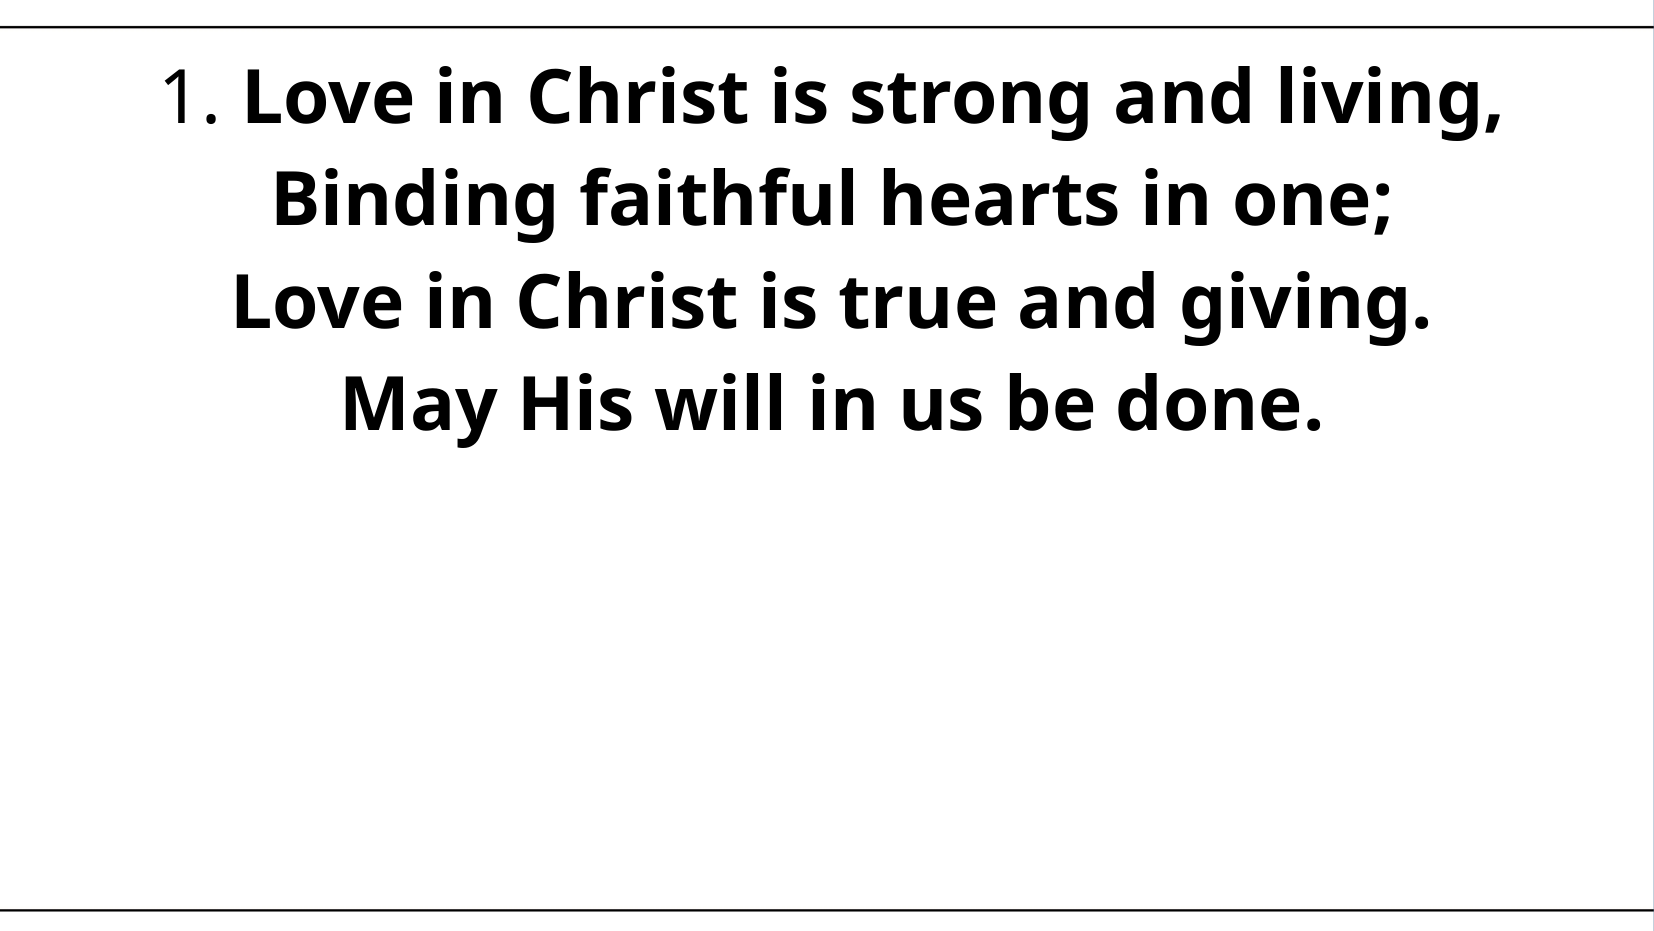

1. Love in Christ is strong and living,
Binding faithful hearts in one;
Love in Christ is true and giving.
May His will in us be done.